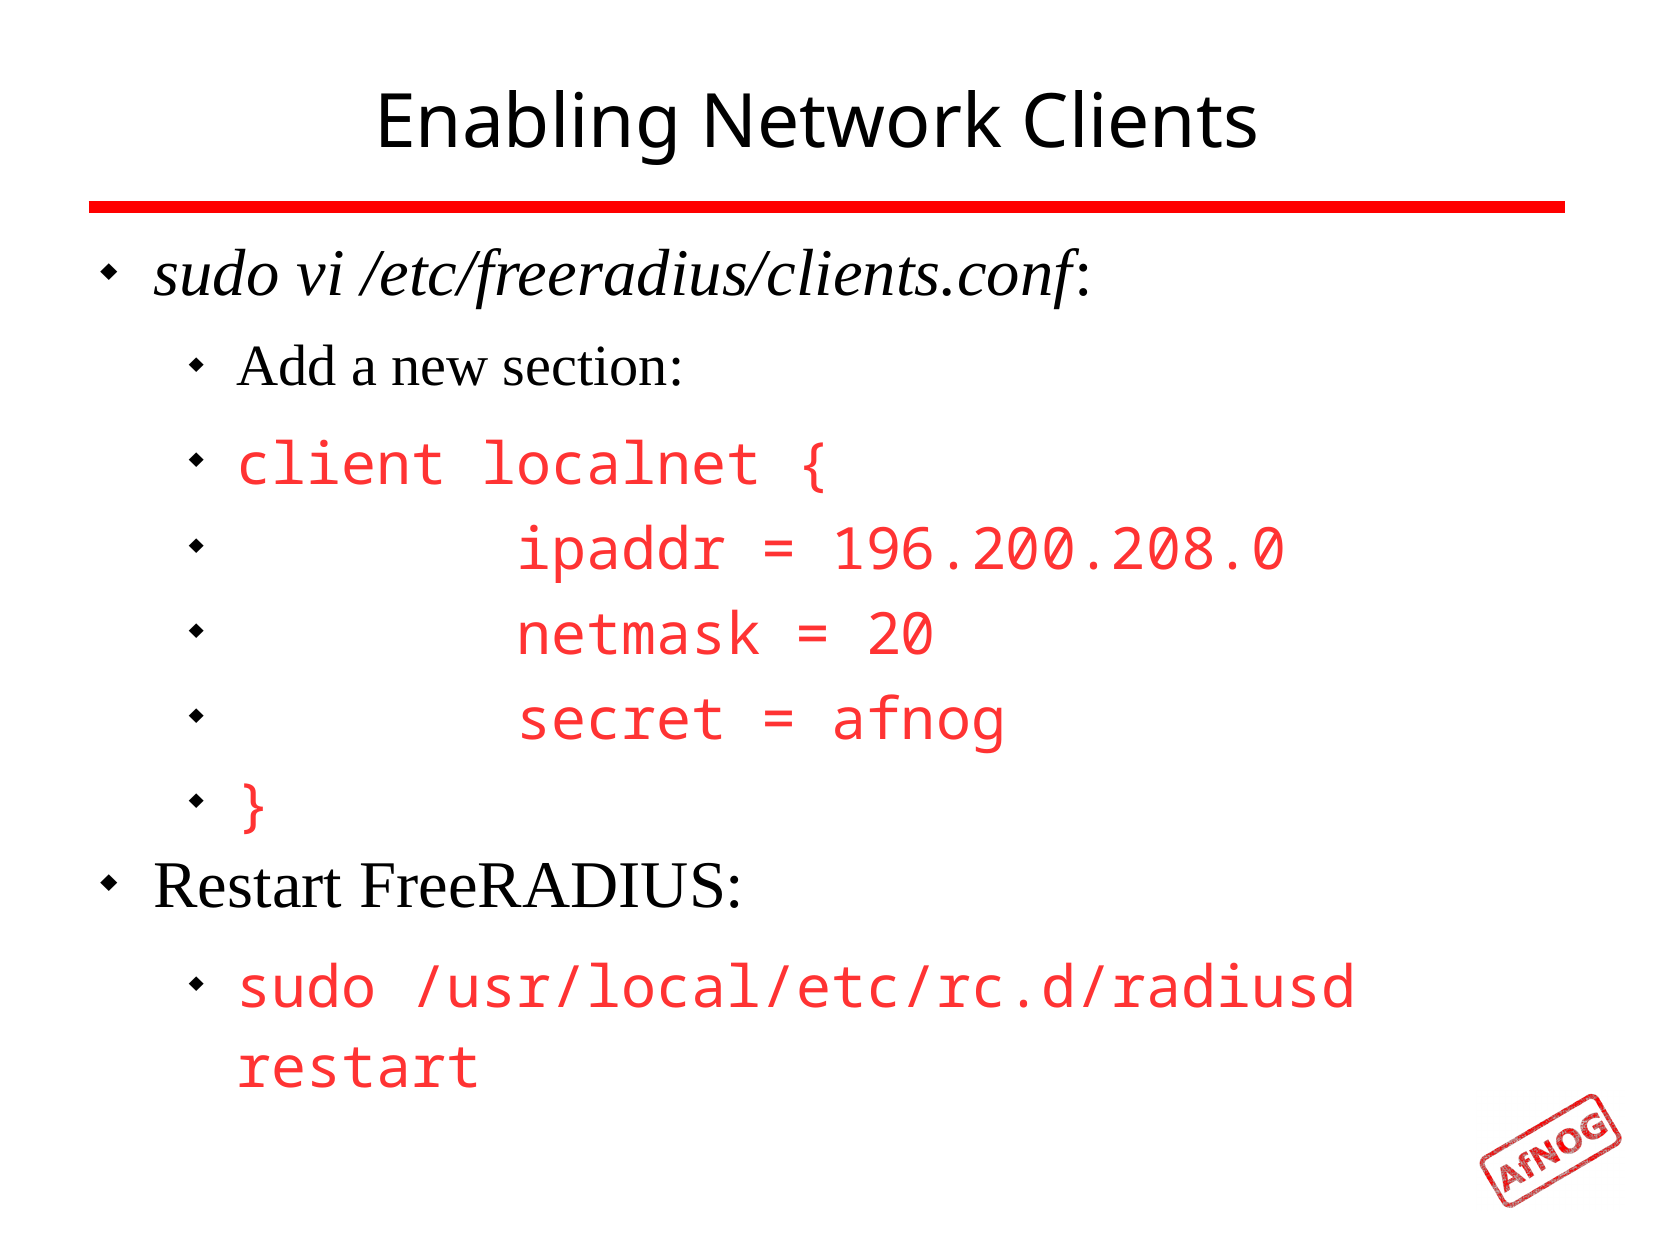

# Enabling Network Clients
sudo vi /etc/freeradius/clients.conf:
Add a new section:
client localnet {
 ipaddr = 196.200.208.0
 netmask = 20
 secret = afnog
}
Restart FreeRADIUS:
sudo /usr/local/etc/rc.d/radiusd restart